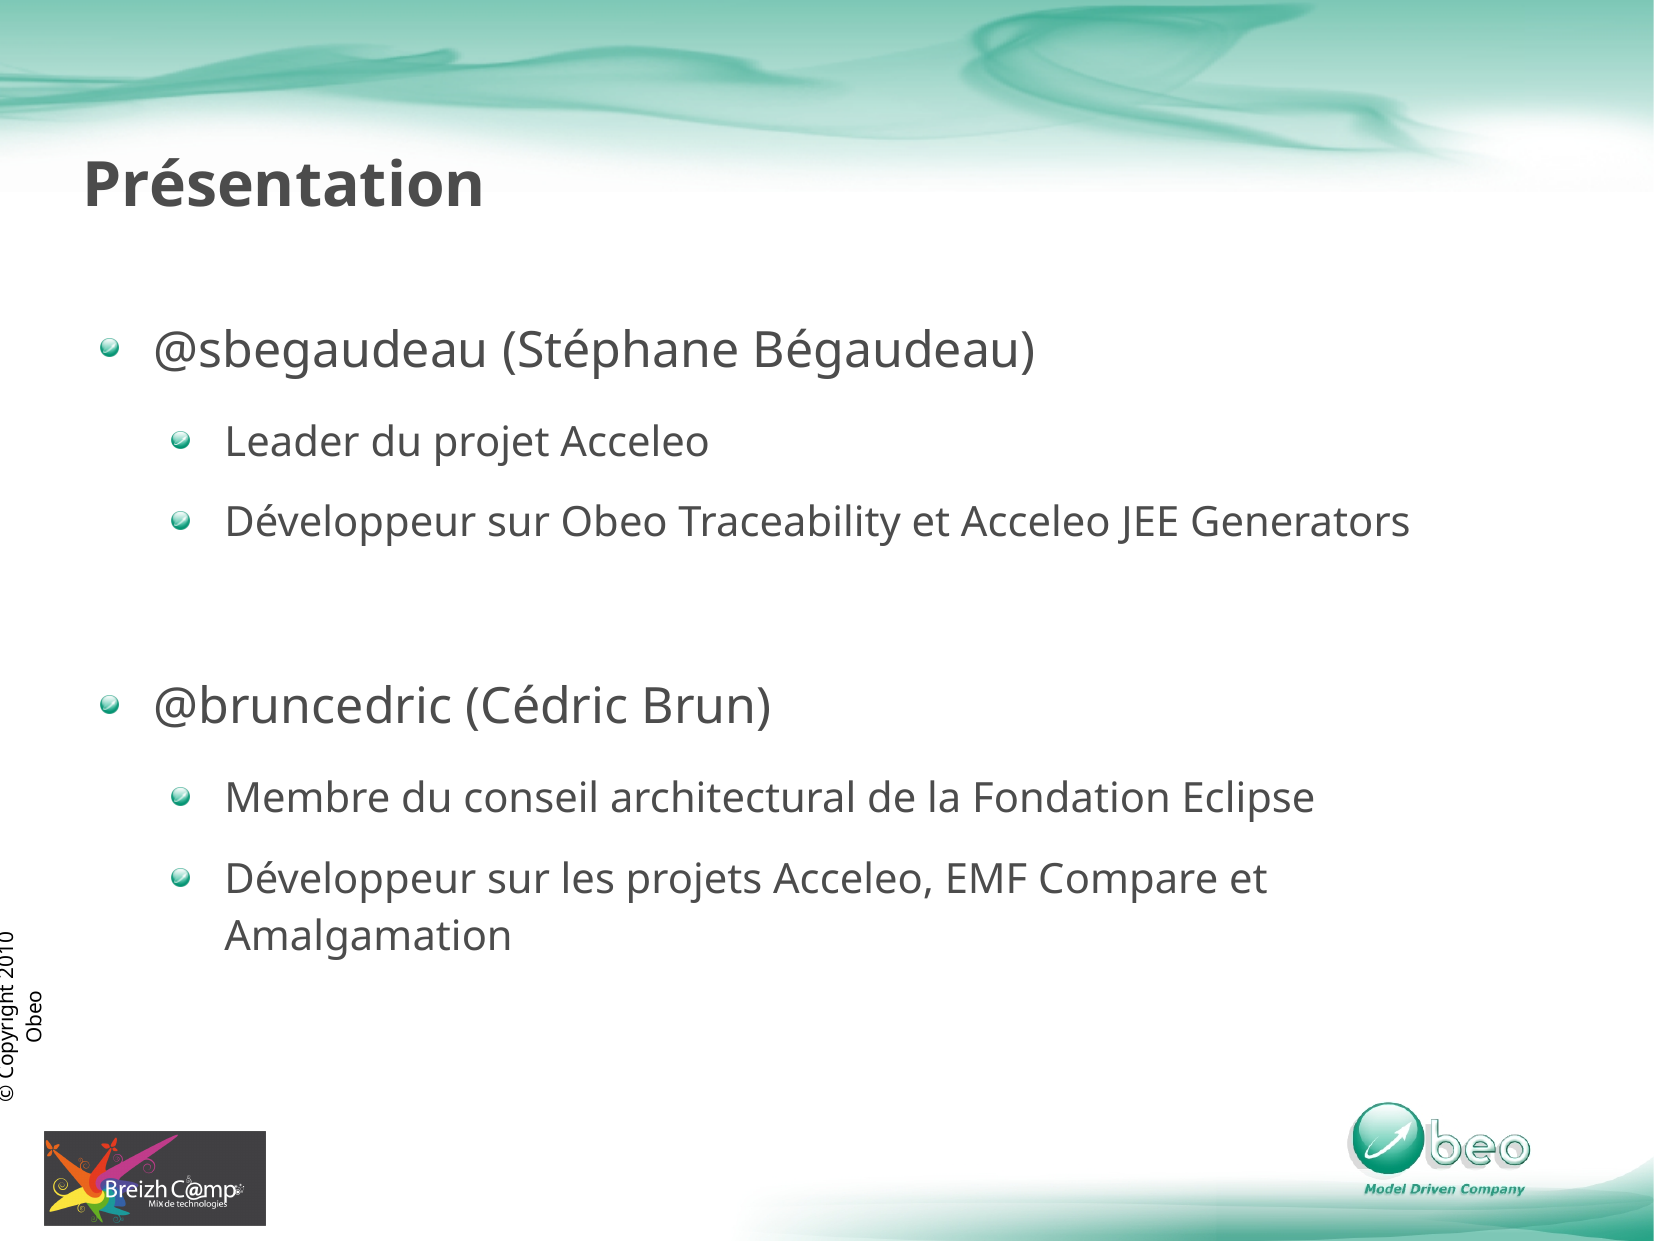

# Présentation
@sbegaudeau (Stéphane Bégaudeau)
Leader du projet Acceleo
Développeur sur Obeo Traceability et Acceleo JEE Generators
@bruncedric (Cédric Brun)
Membre du conseil architectural de la Fondation Eclipse
Développeur sur les projets Acceleo, EMF Compare et Amalgamation
2